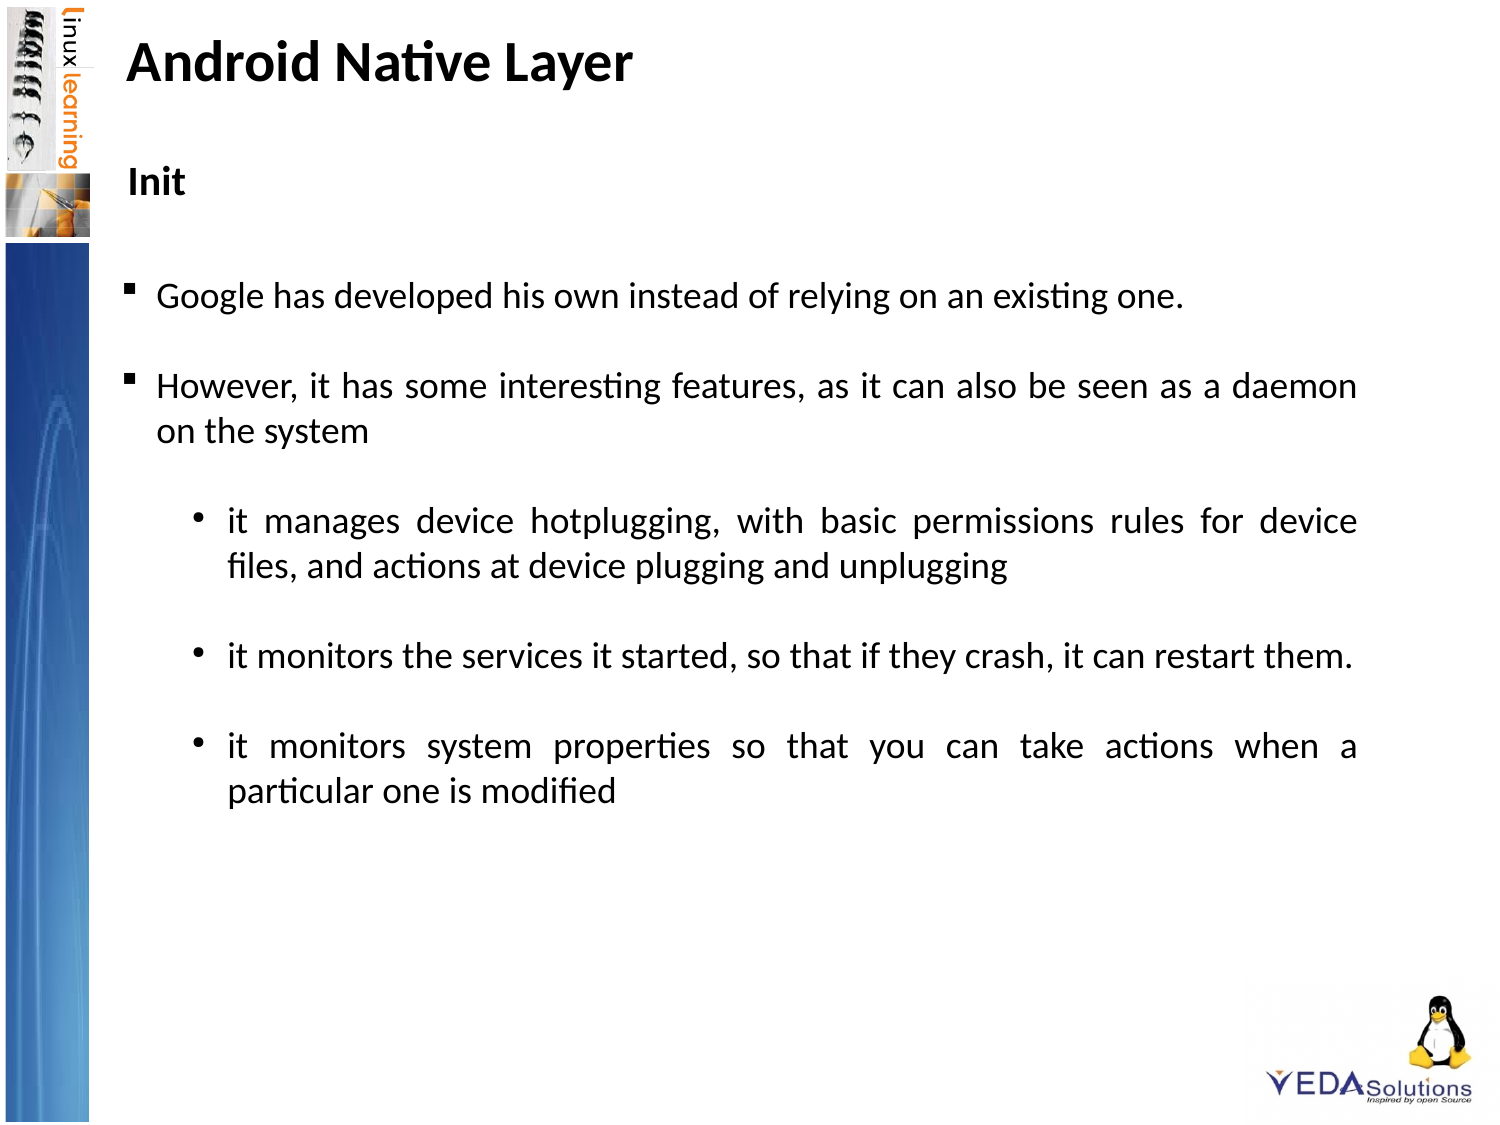

Android Native Layer
Init
Google has developed his own instead of relying on an existing one.
However, it has some interesting features, as it can also be seen as a daemon on the system
it manages device hotplugging, with basic permissions rules for device files, and actions at device plugging and unplugging
it monitors the services it started, so that if they crash, it can restart them.
it monitors system properties so that you can take actions when a particular one is modified